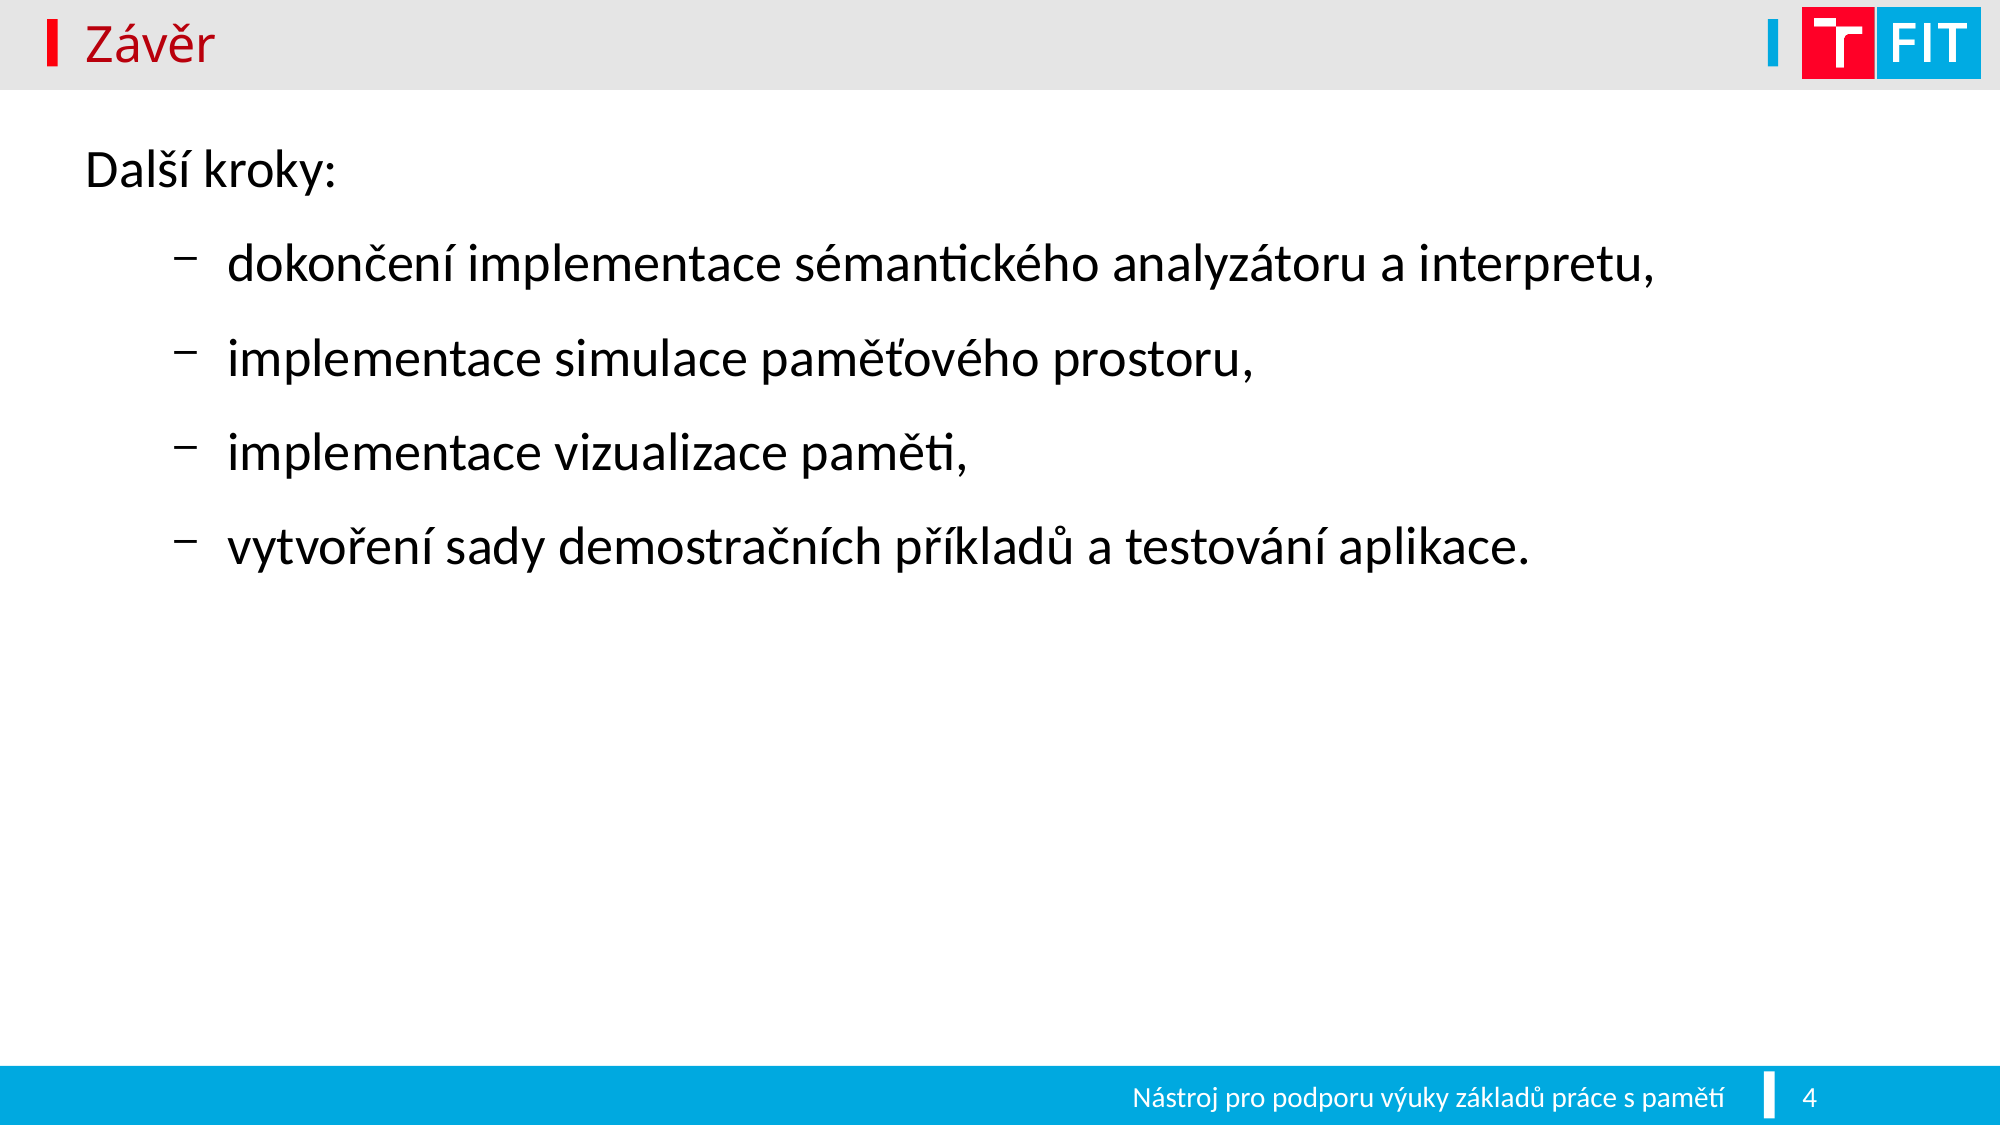

# Závěr
Další kroky:
dokončení implementace sémantického analyzátoru a interpretu,
implementace simulace paměťového prostoru,
implementace vizualizace paměti,
vytvoření sady demostračních příkladů a testování aplikace.
Nástroj pro podporu výuky základů práce s pamětí
4